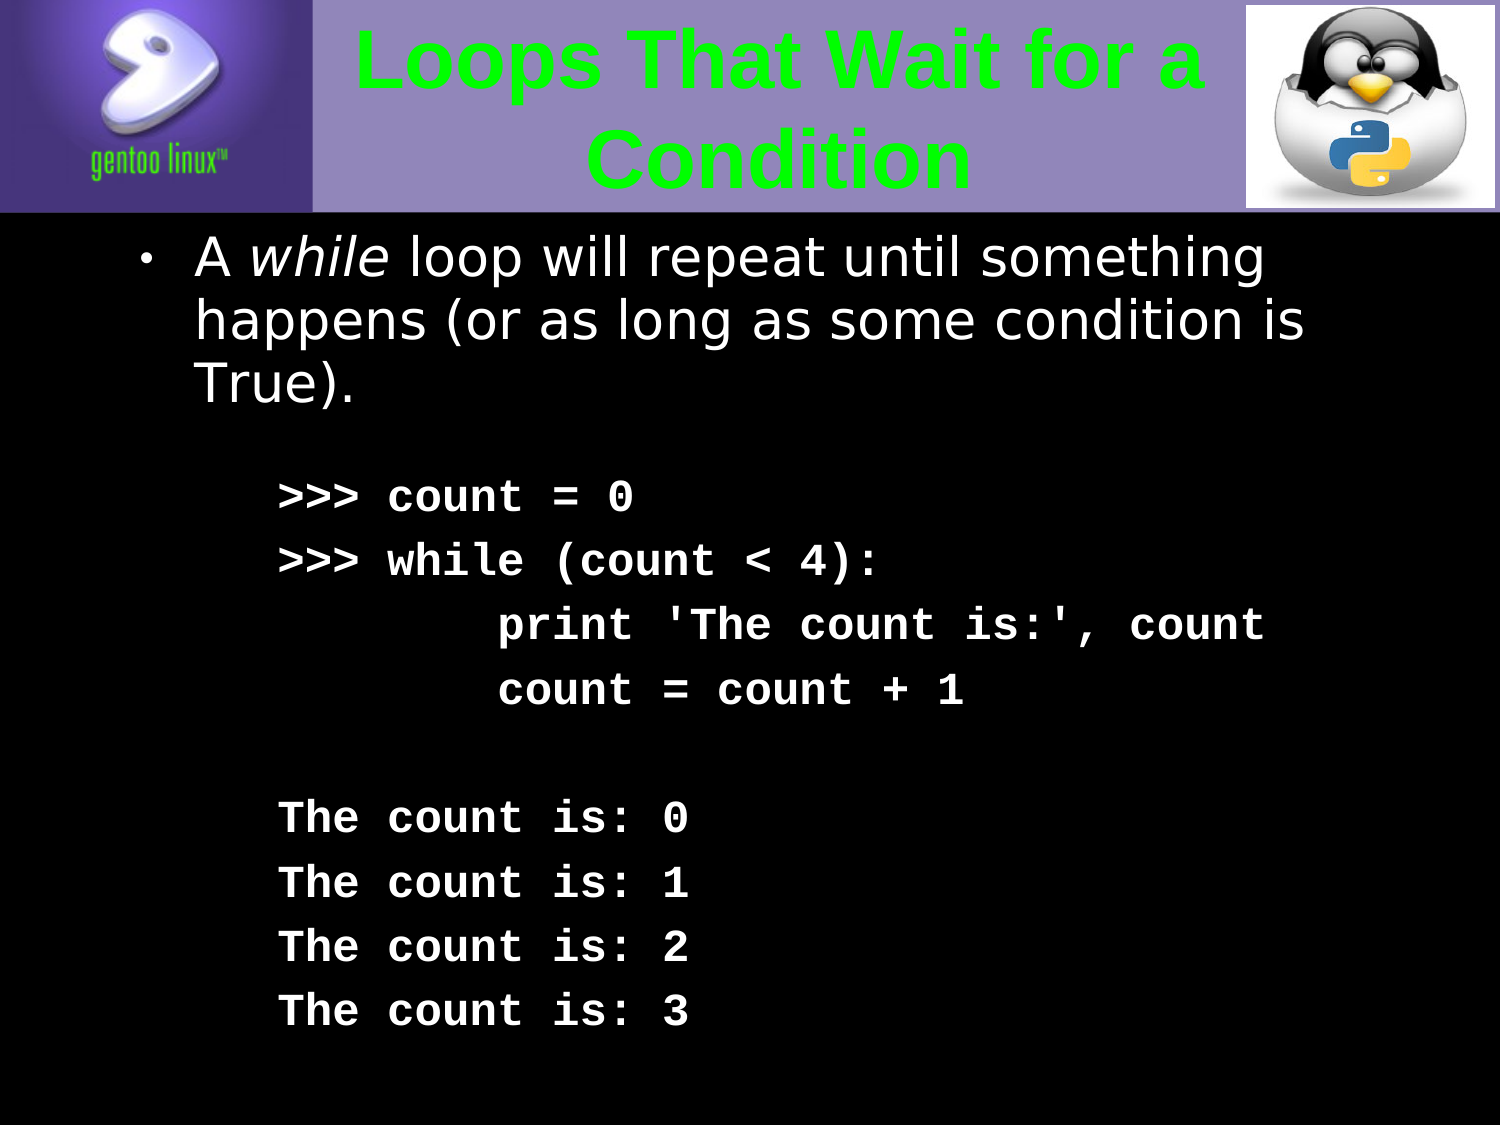

# Loops That Wait for a Condition
A while loop will repeat until something happens (or as long as some condition is True).
>>> count = 0
>>> while (count < 4):
 print 'The count is:', count
 count = count + 1
The count is: 0
The count is: 1
The count is: 2
The count is: 3